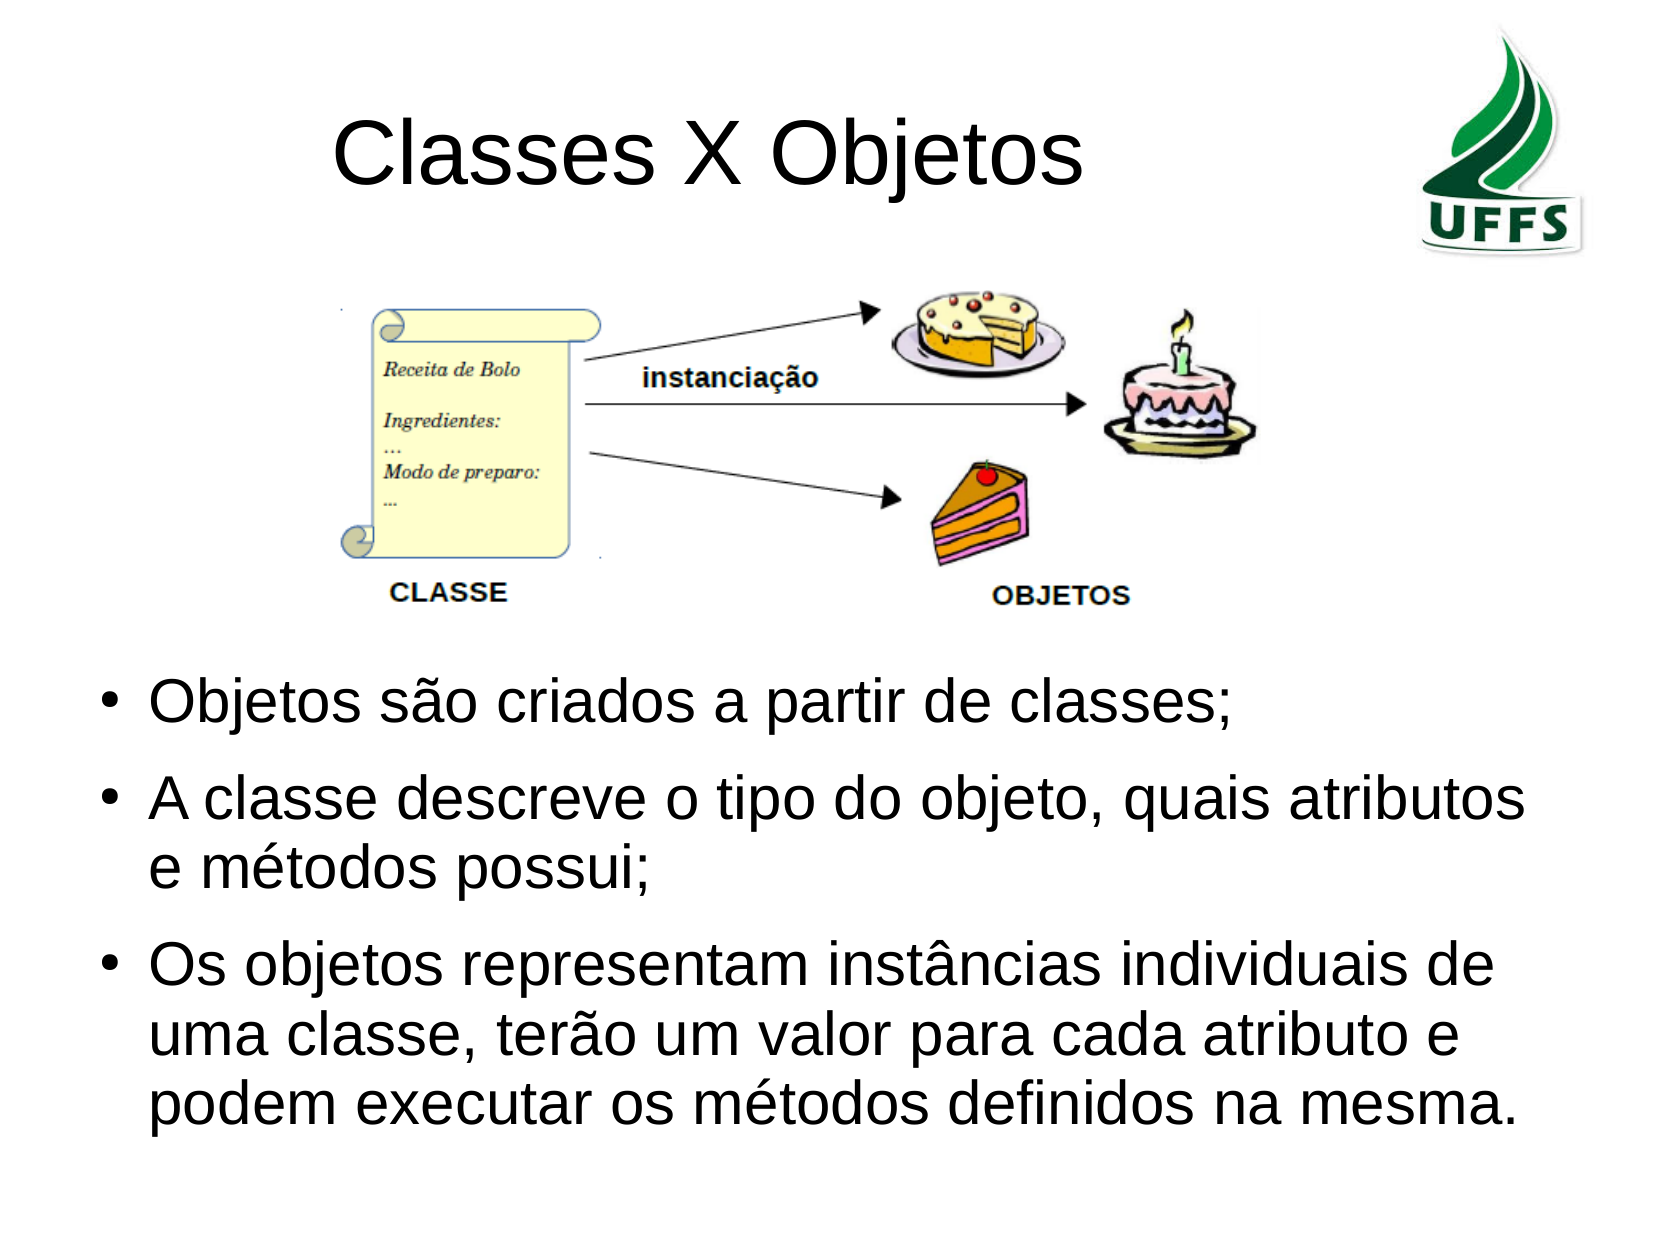

# Classes X Objetos
Objetos são criados a partir de classes;
A classe descreve o tipo do objeto, quais atributos e métodos possui;
Os objetos representam instâncias individuais de uma classe, terão um valor para cada atributo e podem executar os métodos definidos na mesma.